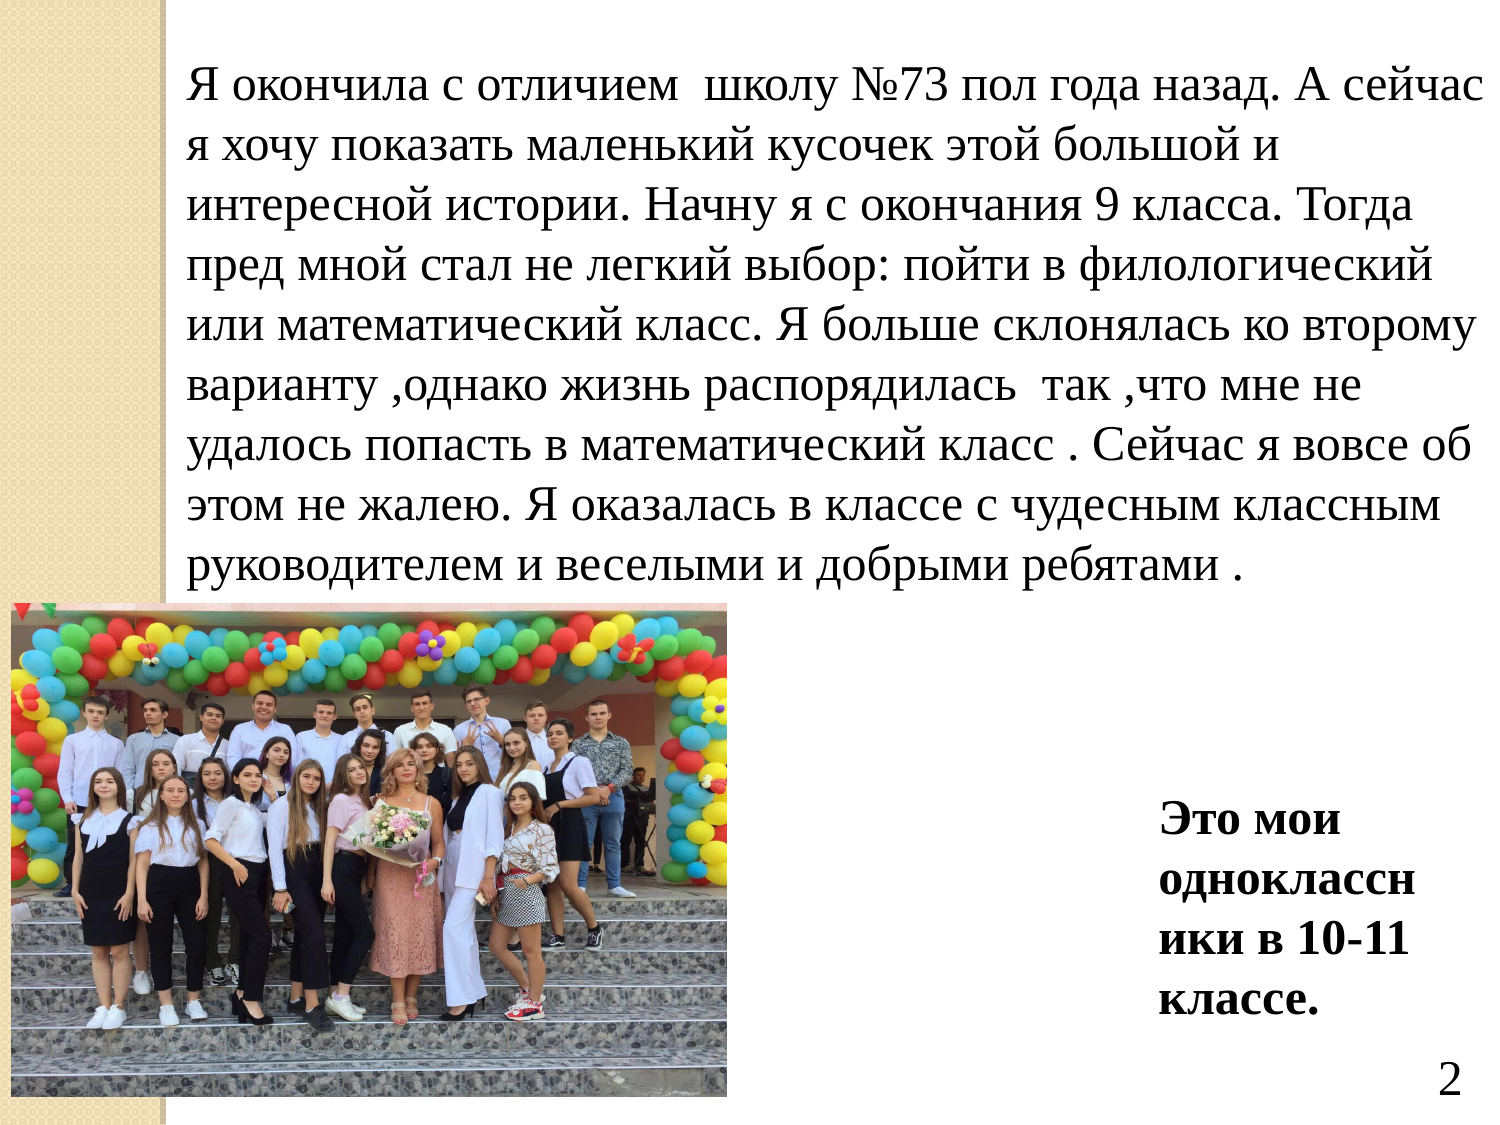

Я окончила с отличием школу №73 пол года назад. А сейчас я хочу показать маленький кусочек этой большой и интересной истории. Начну я с окончания 9 класса. Тогда пред мной стал не легкий выбор: пойти в филологический или математический класс. Я больше склонялась ко второму варианту ,однако жизнь распорядилась так ,что мне не удалось попасть в математический класс . Сейчас я вовсе об этом не жалею. Я оказалась в классе с чудесным классным руководителем и веселыми и добрыми ребятами .
Это мои одноклассники в 10-11 классе.